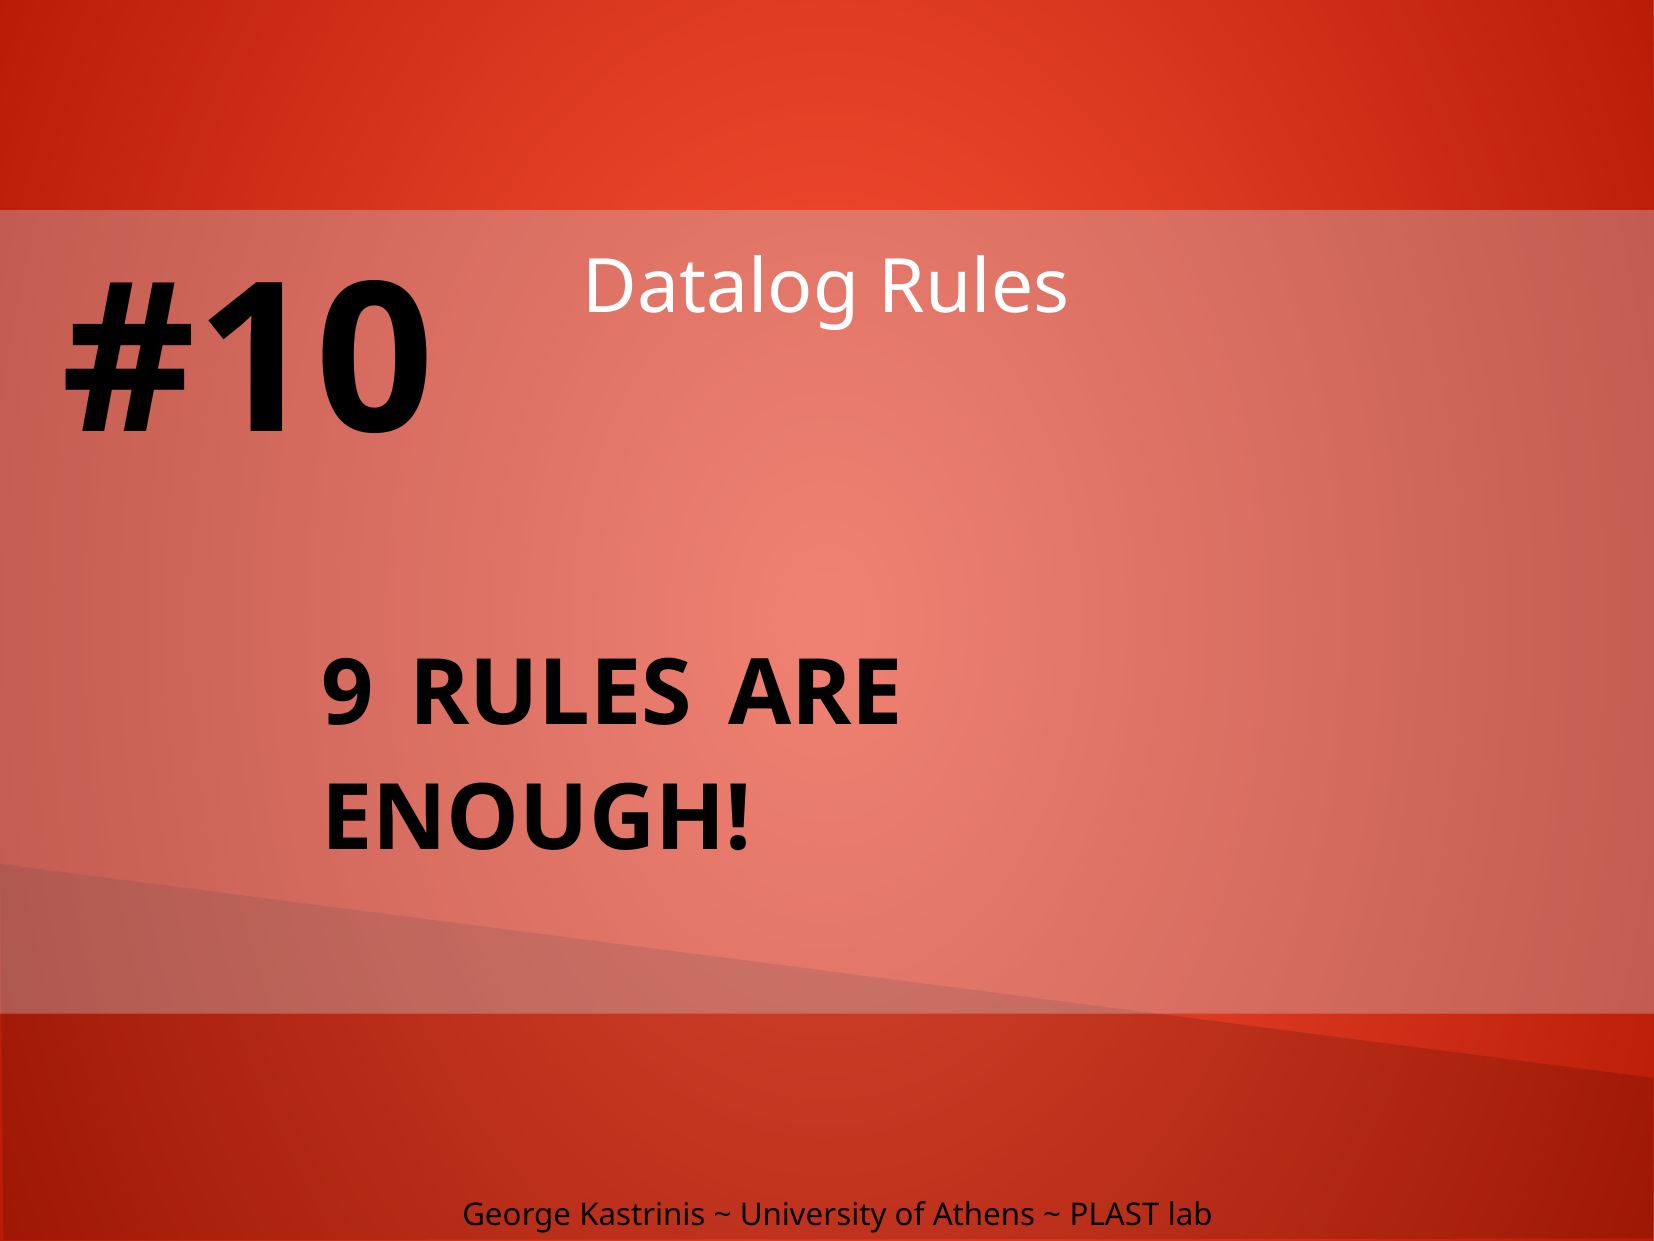

#10
Datalog Rules
9 RULES ARE ENOUGH!
George Kastrinis ~ University of Athens ~ PLAST lab